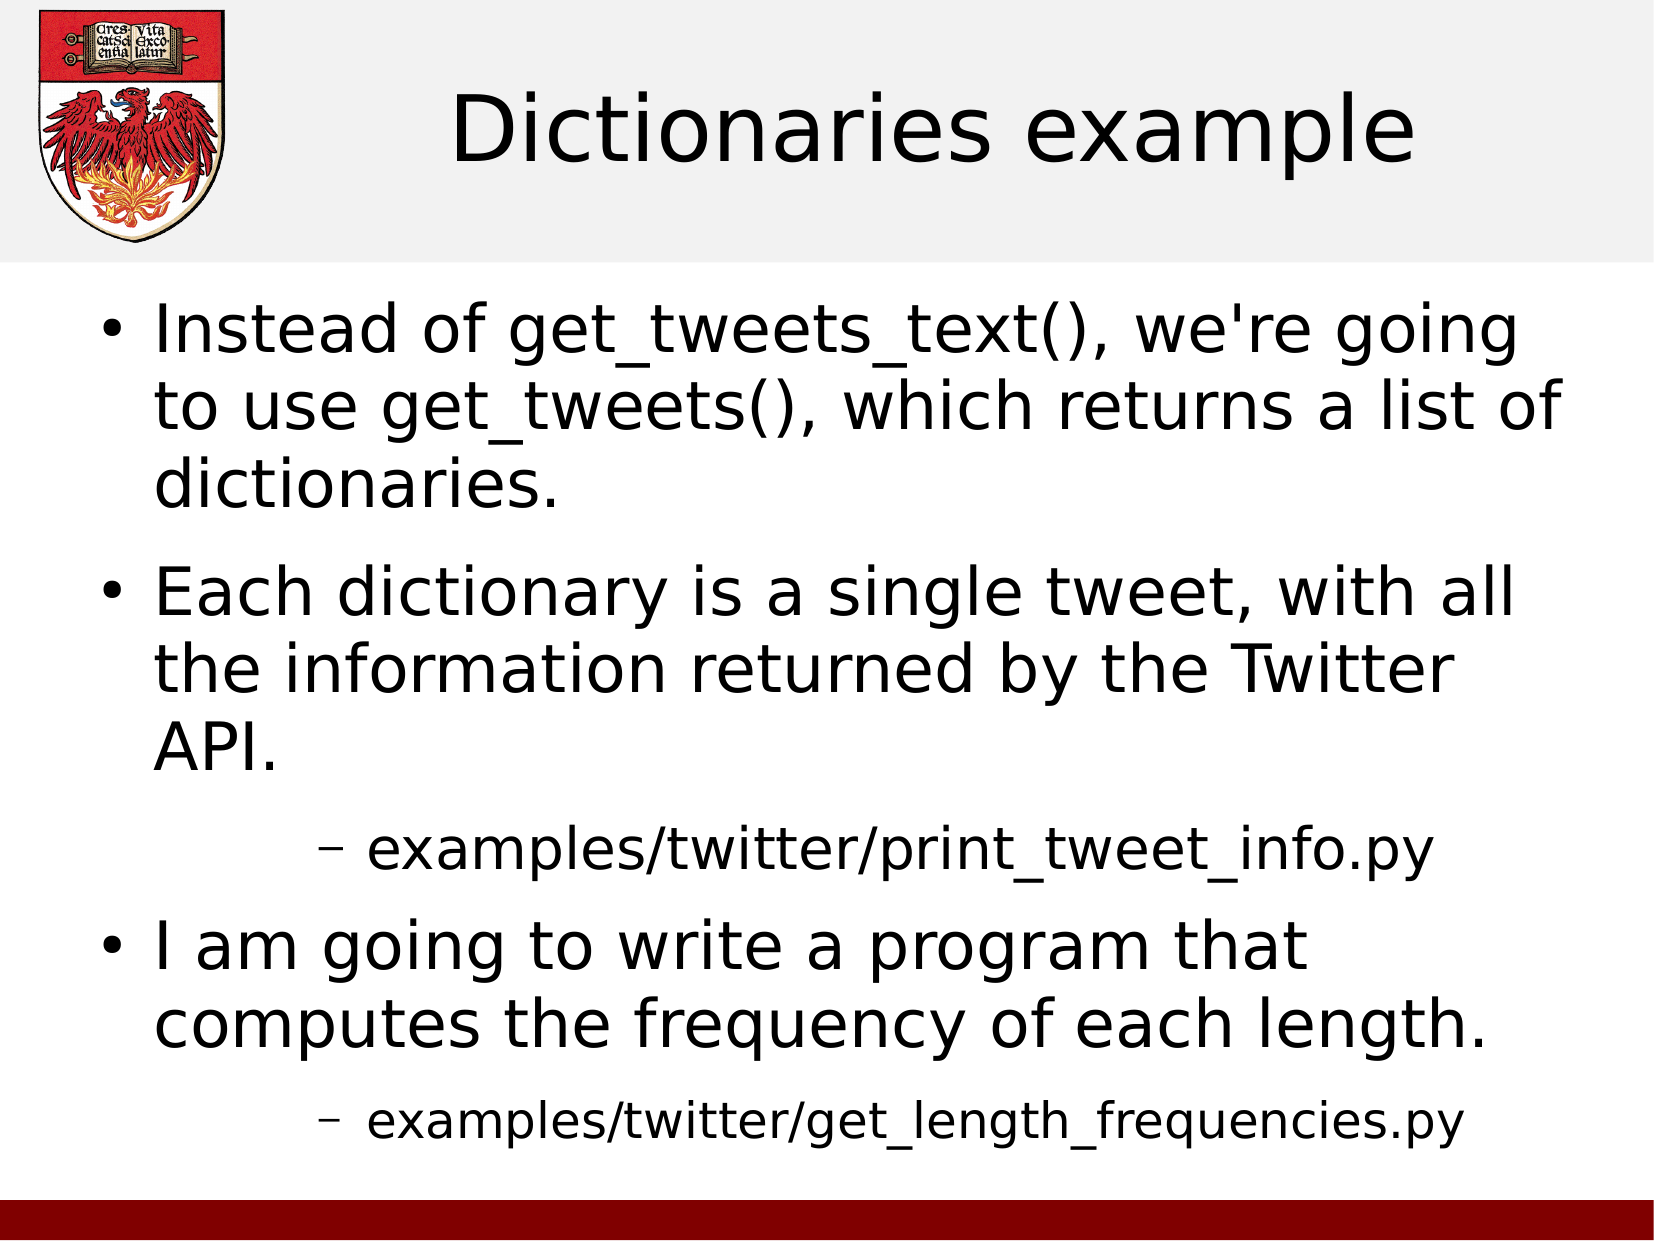

# Dictionaries example
Instead of get_tweets_text(), we're going to use get_tweets(), which returns a list of dictionaries.
Each dictionary is a single tweet, with all the information returned by the Twitter API.
examples/twitter/print_tweet_info.py
I am going to write a program that computes the frequency of each length.
examples/twitter/get_length_frequencies.py